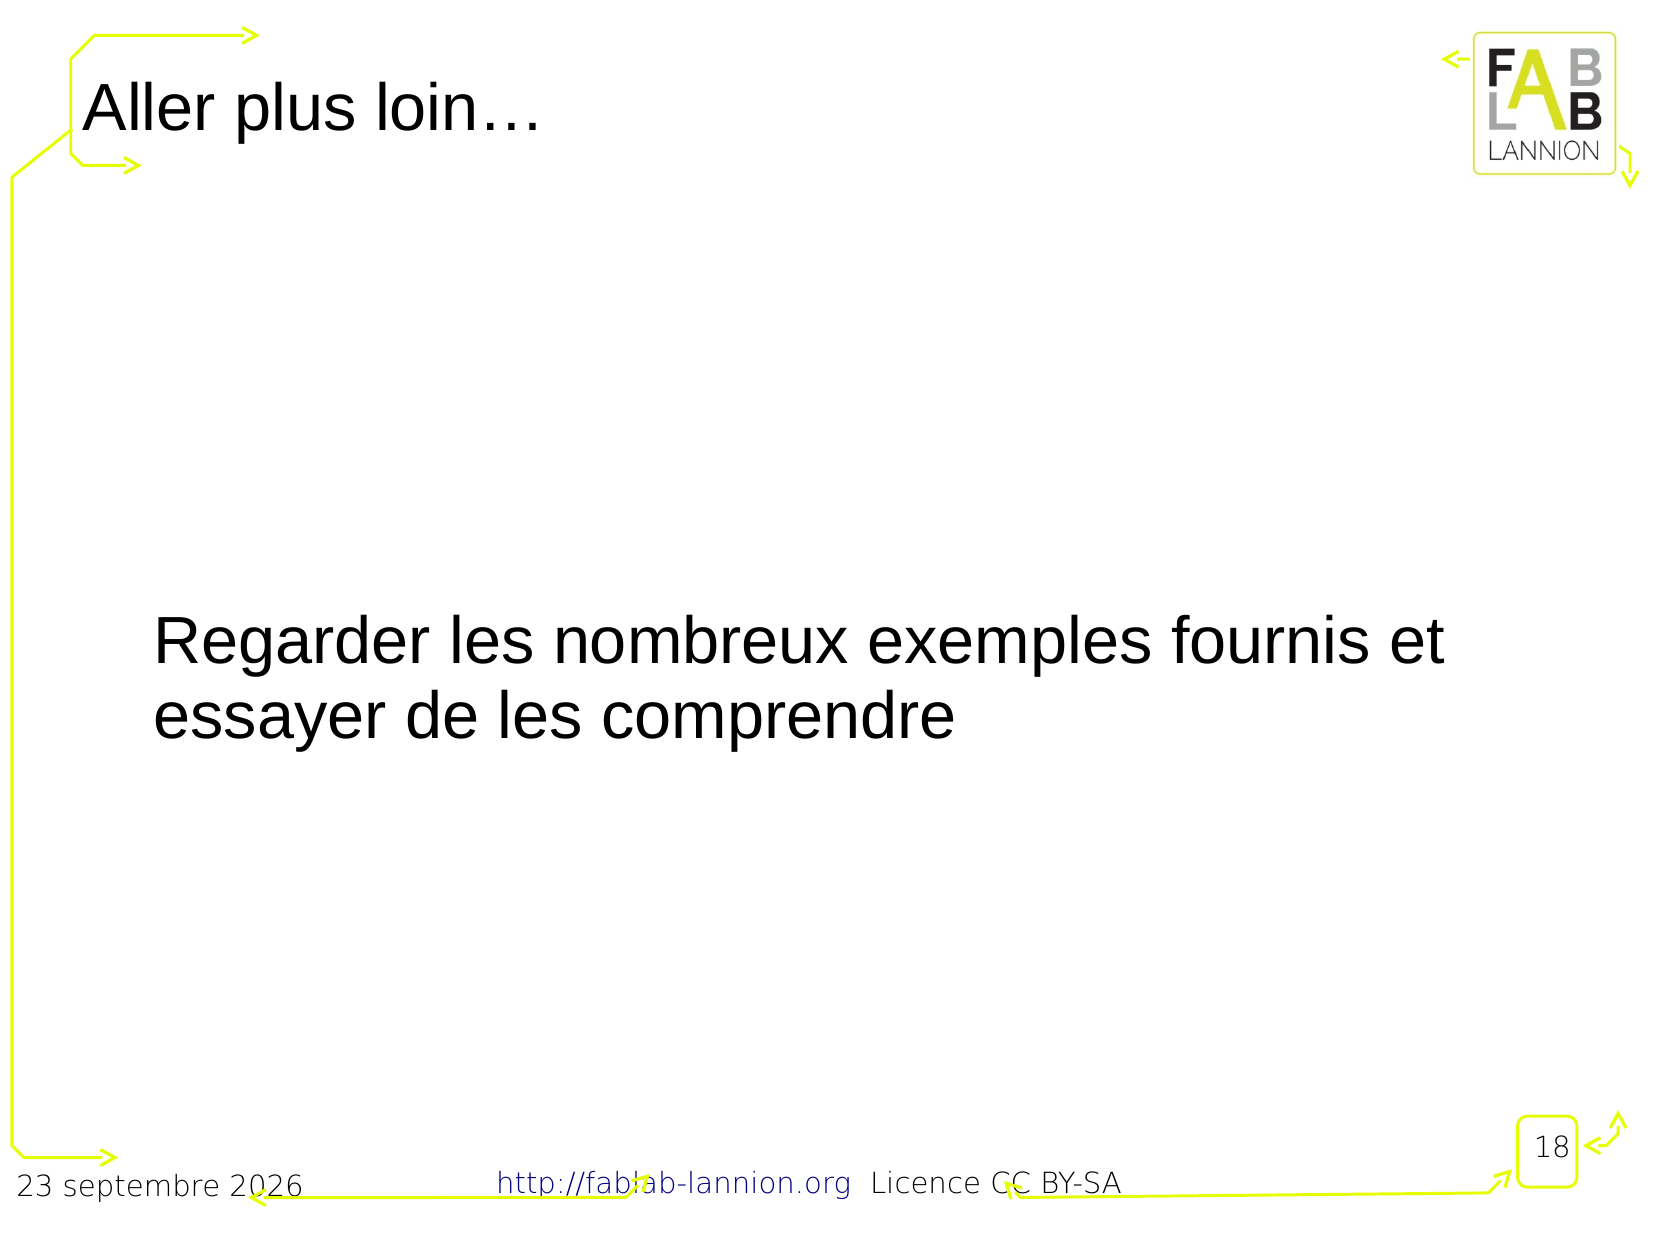

# Aller plus loin…
Regarder les nombreux exemples fournis et essayer de les comprendre
18